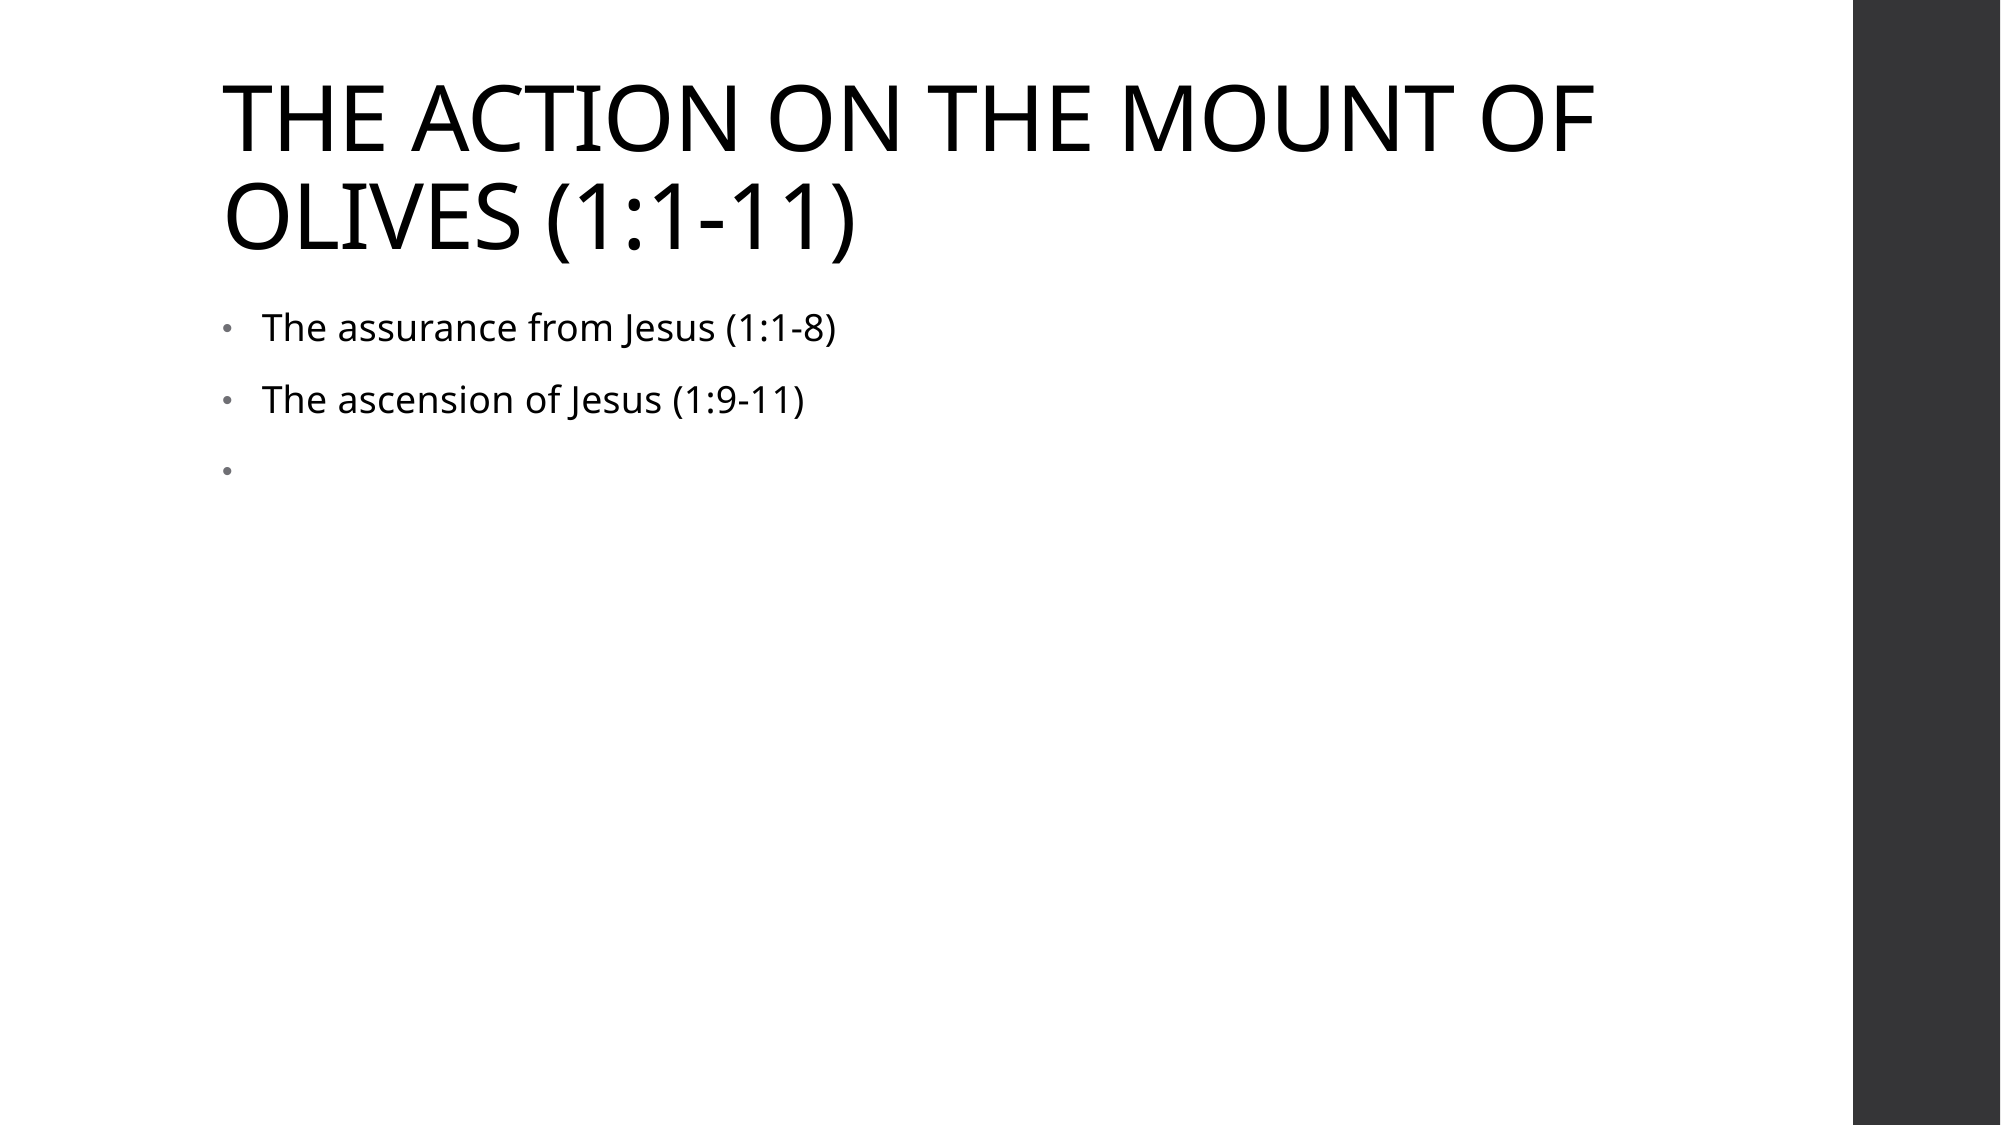

# THE ACTION ON THE MOUNT OF OLIVES (1:1-11)
 The assurance from Jesus (1:1-8)
 The ascension of Jesus (1:9-11)